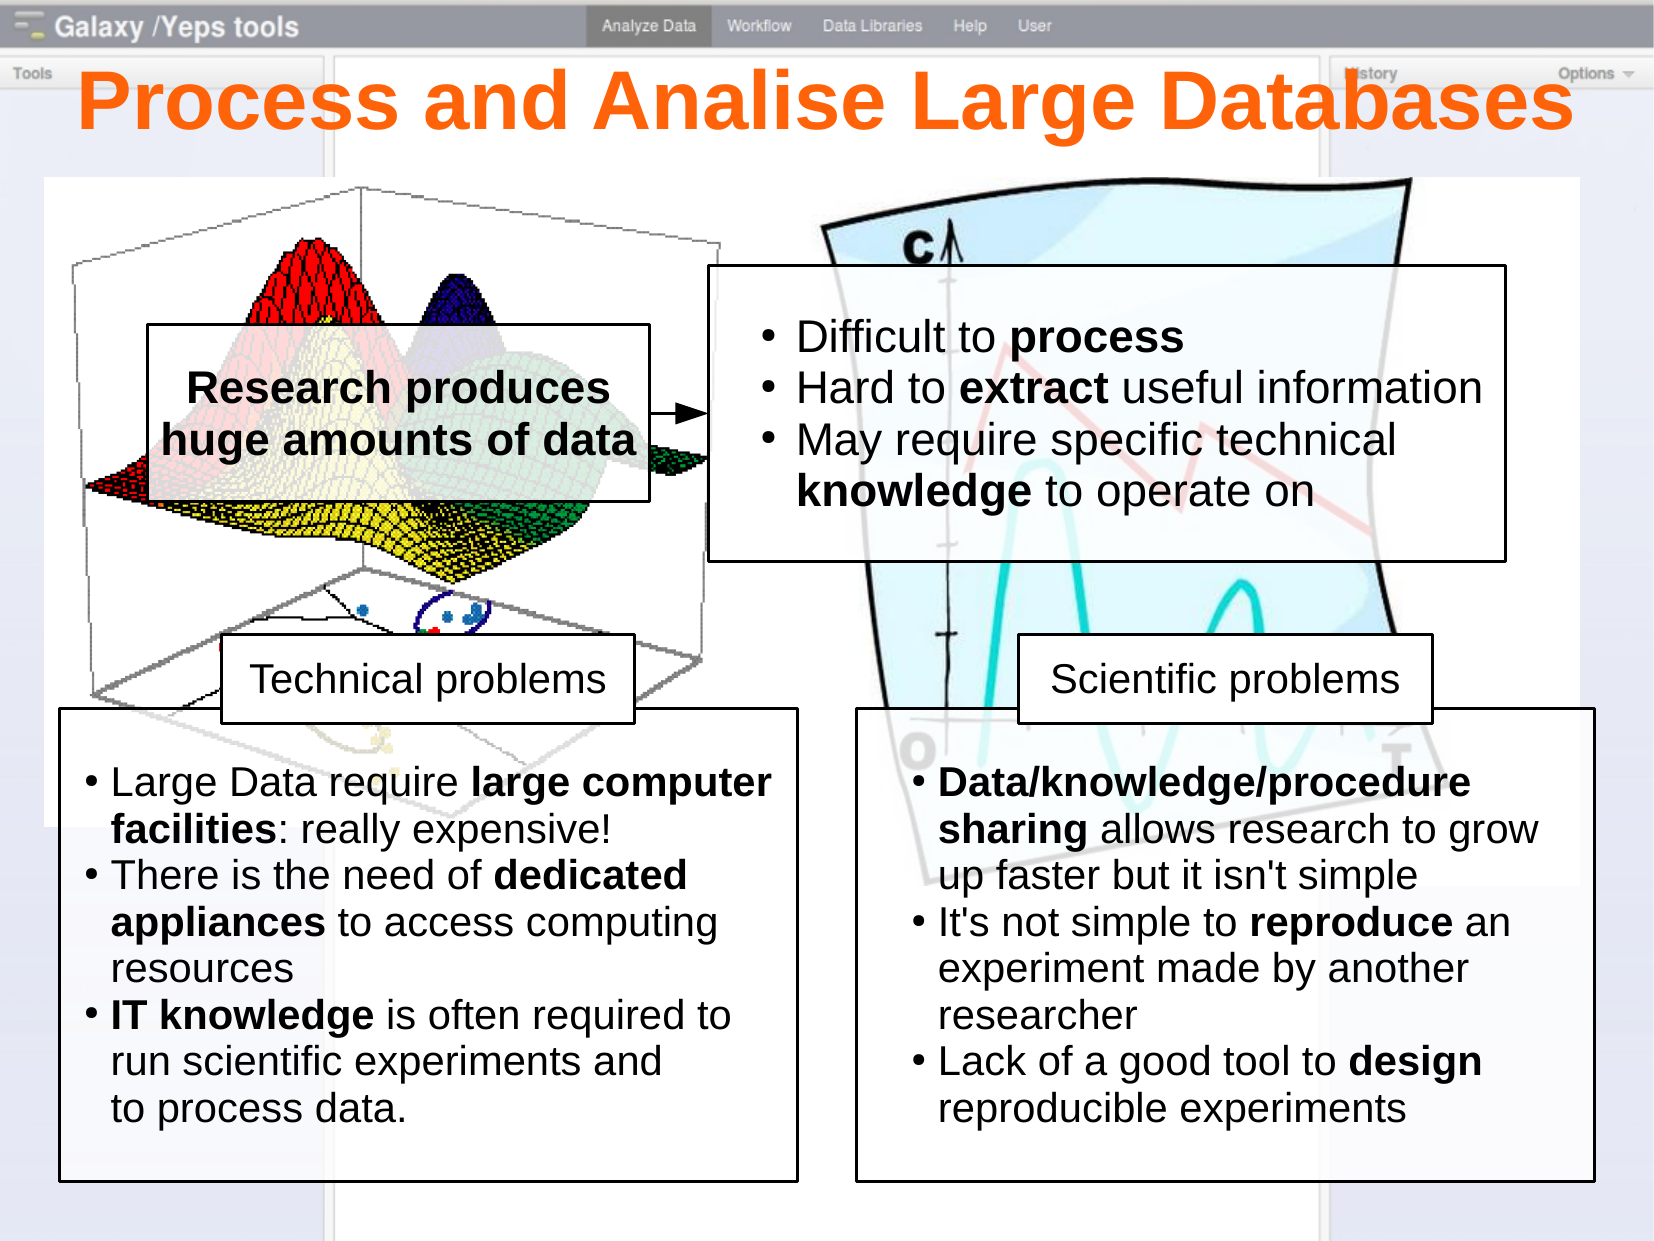

# Process and Analise Large Databases
Difficult to process
Hard to extract useful information
May require specific technical
knowledge to operate on
Research produces
huge amounts of data
Technical problems
Scientific problems
 Large Data require large computer
 facilities: really expensive!
 There is the need of dedicated
 appliances to access computing
 resources
 IT knowledge is often required to
 run scientific experiments and
 to process data.
 Data/knowledge/procedure
 sharing allows research to grow
 up faster but it isn't simple
 It's not simple to reproduce an
 experiment made by another
 researcher
 Lack of a good tool to design
 reproducible experiments